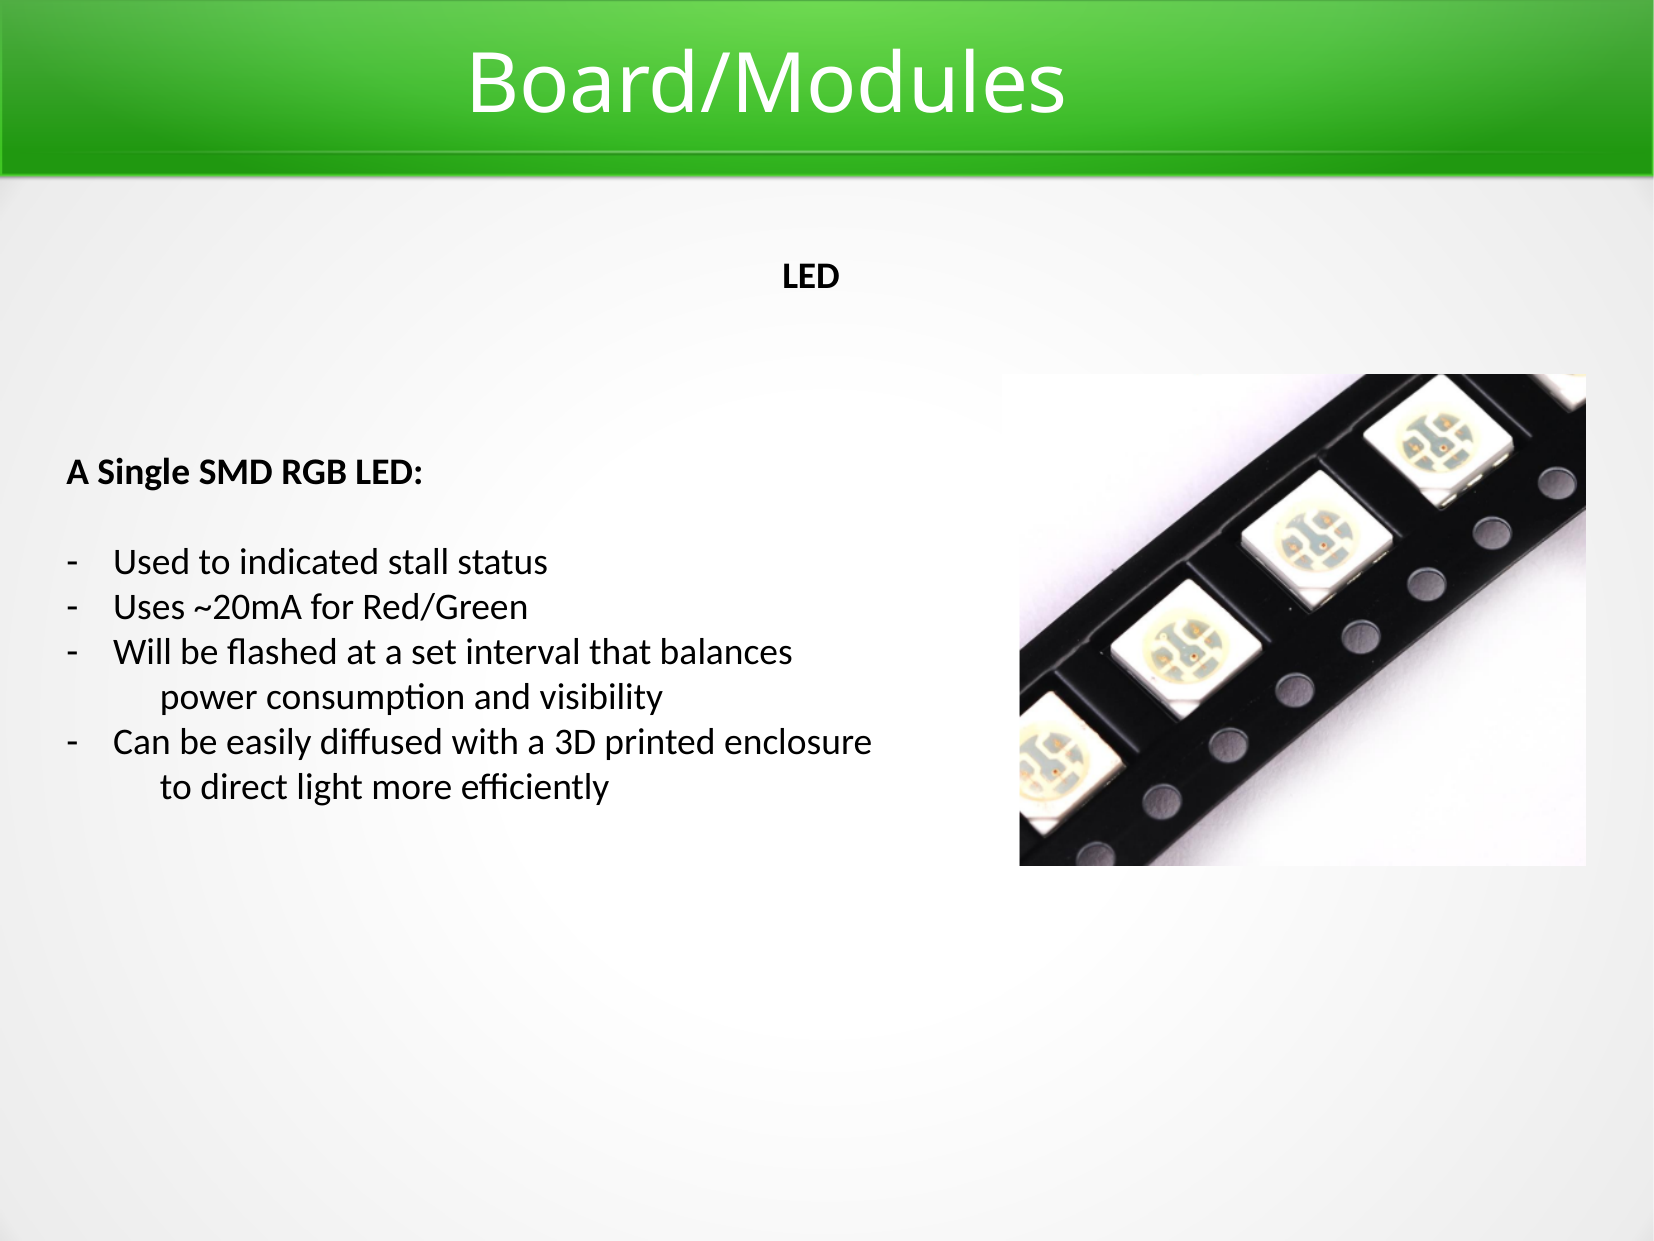

Board/Modules
LED
A Single SMD RGB LED:
Used to indicated stall status
Uses ~20mA for Red/Green
Will be flashed at a set interval that balances power consumption and visibility
Can be easily diffused with a 3D printed enclosure to direct light more efficiently